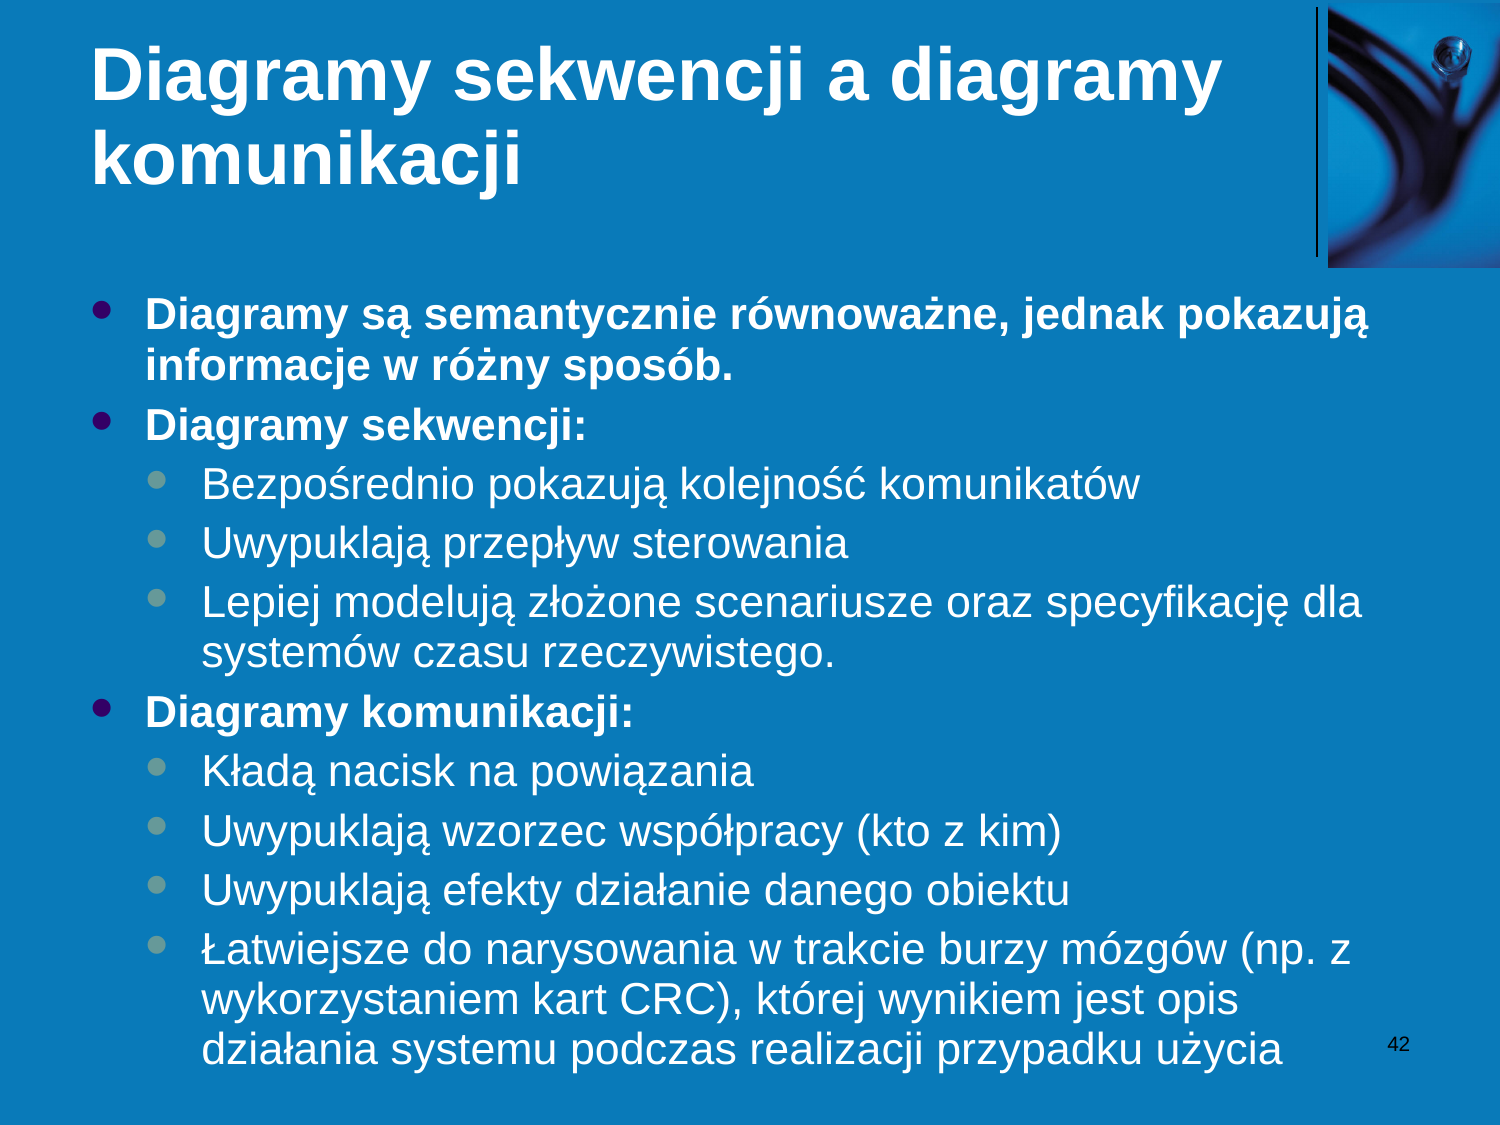

# Diagramy sekwencji a diagramy komunikacji
Diagramy są semantycznie równoważne, jednak pokazują informacje w różny sposób.
Diagramy sekwencji:
Bezpośrednio pokazują kolejność komunikatów
Uwypuklają przepływ sterowania
Lepiej modelują złożone scenariusze oraz specyfikację dla systemów czasu rzeczywistego.
Diagramy komunikacji:
Kładą nacisk na powiązania
Uwypuklają wzorzec współpracy (kto z kim)
Uwypuklają efekty działanie danego obiektu
Łatwiejsze do narysowania w trakcie burzy mózgów (np. z wykorzystaniem kart CRC), której wynikiem jest opis działania systemu podczas realizacji przypadku użycia
42